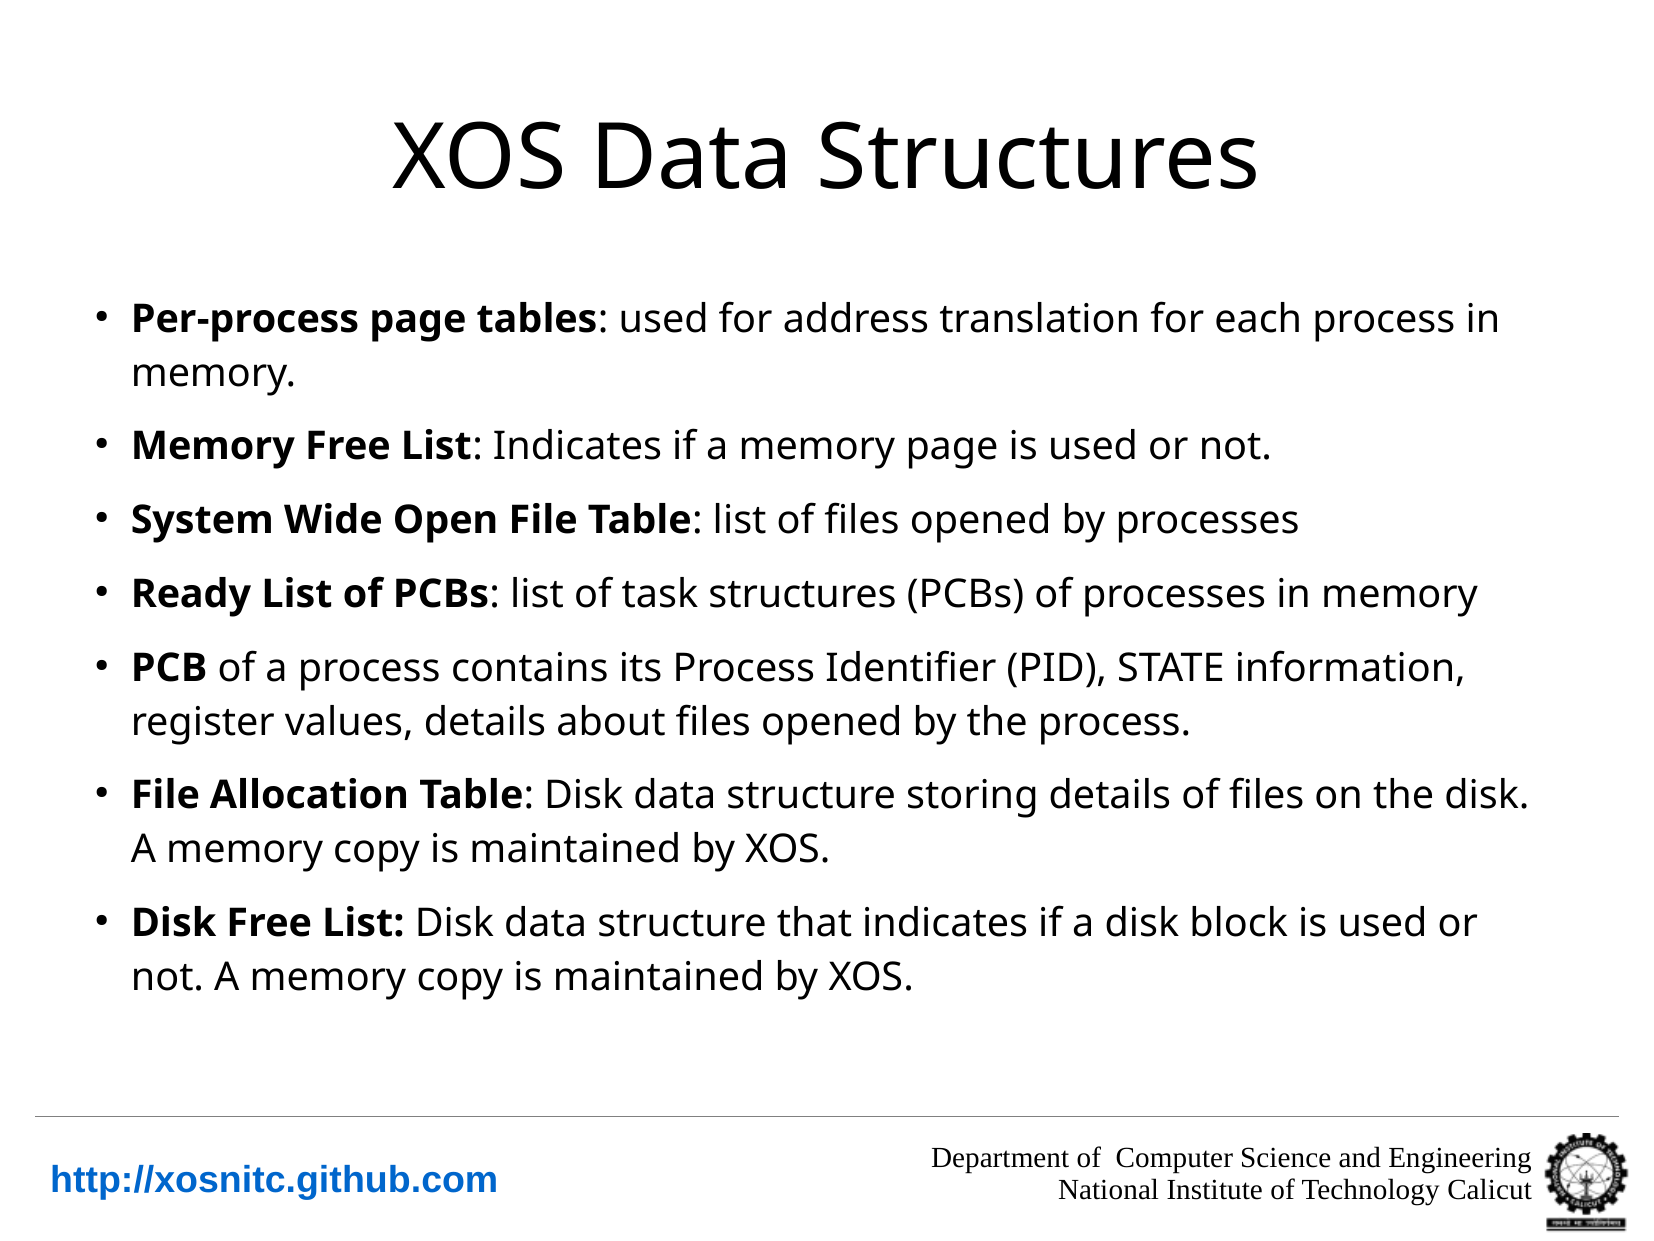

# XOS Data Structures
Per-process page tables: used for address translation for each process in memory.
Memory Free List: Indicates if a memory page is used or not.
System Wide Open File Table: list of files opened by processes
Ready List of PCBs: list of task structures (PCBs) of processes in memory
PCB of a process contains its Process Identifier (PID), STATE information, register values, details about files opened by the process.
File Allocation Table: Disk data structure storing details of files on the disk. A memory copy is maintained by XOS.
Disk Free List: Disk data structure that indicates if a disk block is used or not. A memory copy is maintained by XOS.